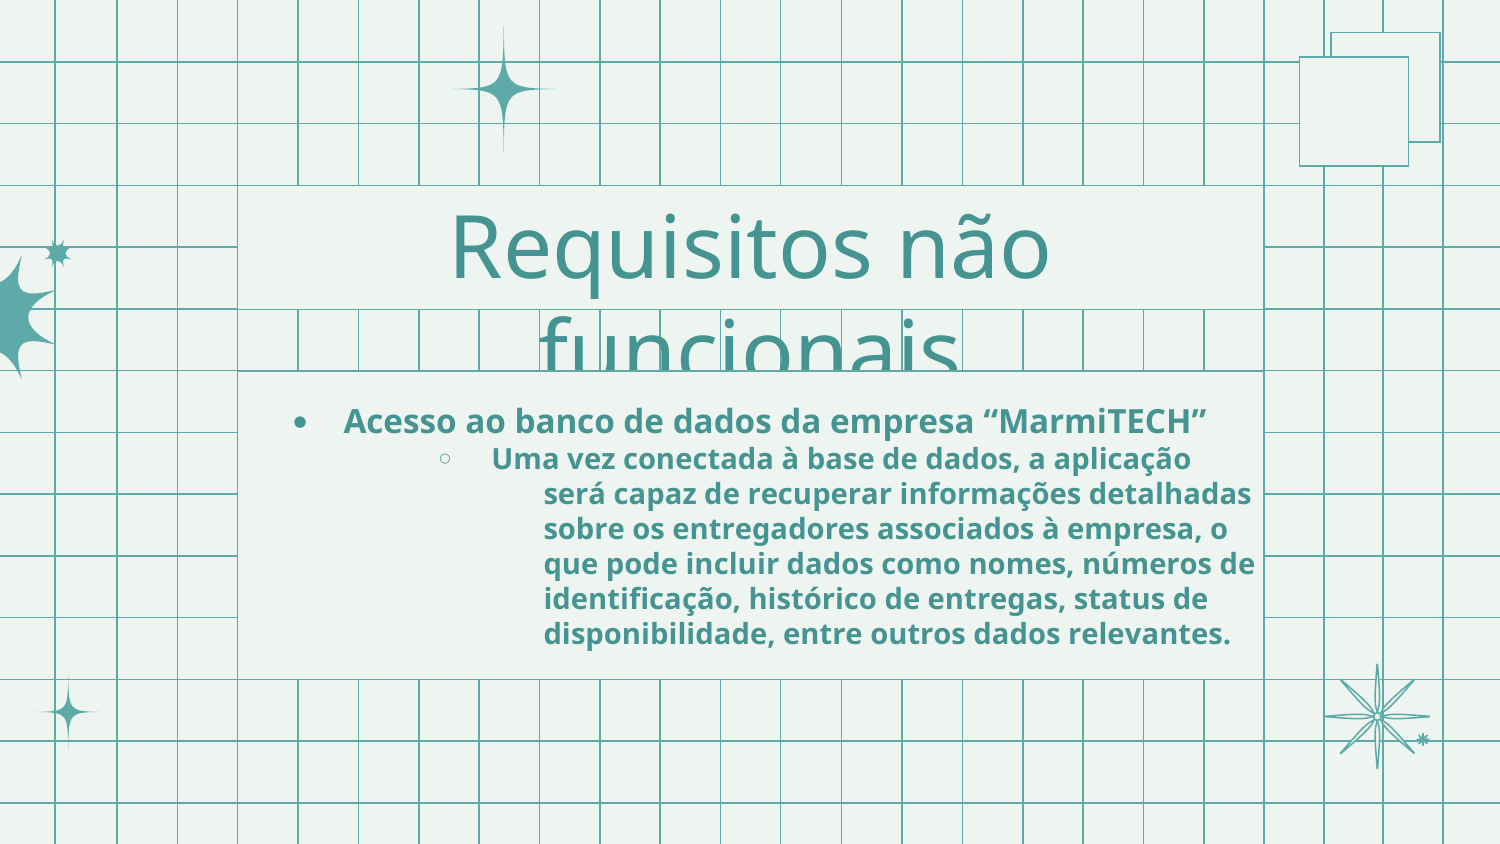

# Requisitos não funcionais
Acesso ao banco de dados da empresa “MarmiTECH”
Uma vez conectada à base de dados, a aplicação será capaz de recuperar informações detalhadas sobre os entregadores associados à empresa, o que pode incluir dados como nomes, números de identificação, histórico de entregas, status de disponibilidade, entre outros dados relevantes.